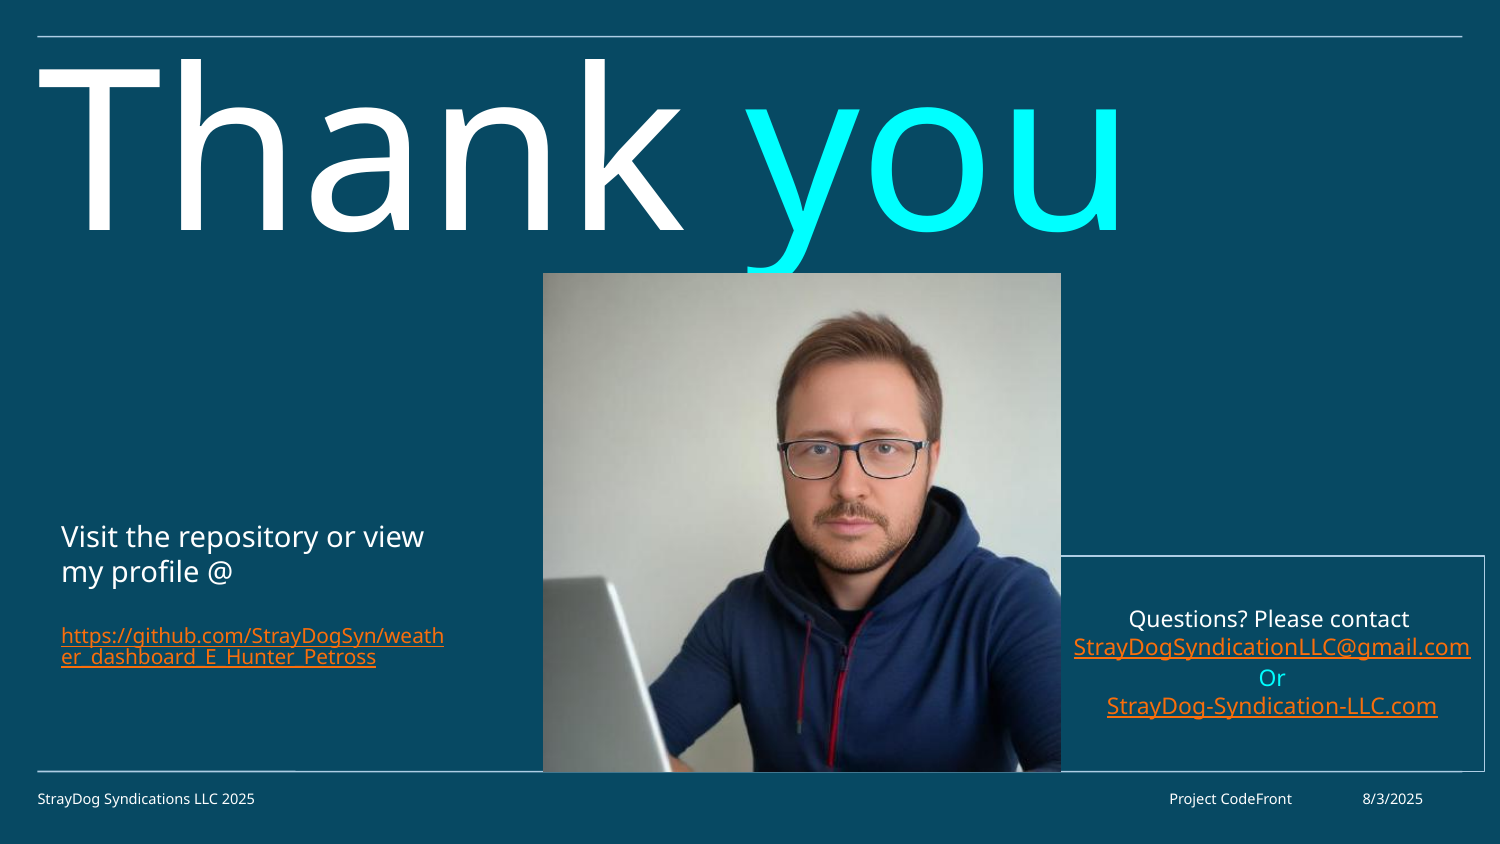

# Thank you
Visit the repository or view my profile @
https://github.com/StrayDogSyn/weather_dashboard_E_Hunter_Petross
Questions? Please contact StrayDogSyndicationLLC@gmail.com
Or
StrayDog-Syndication-LLC.com
StrayDog Syndications LLC 2025
Project CodeFront
8/3/2025